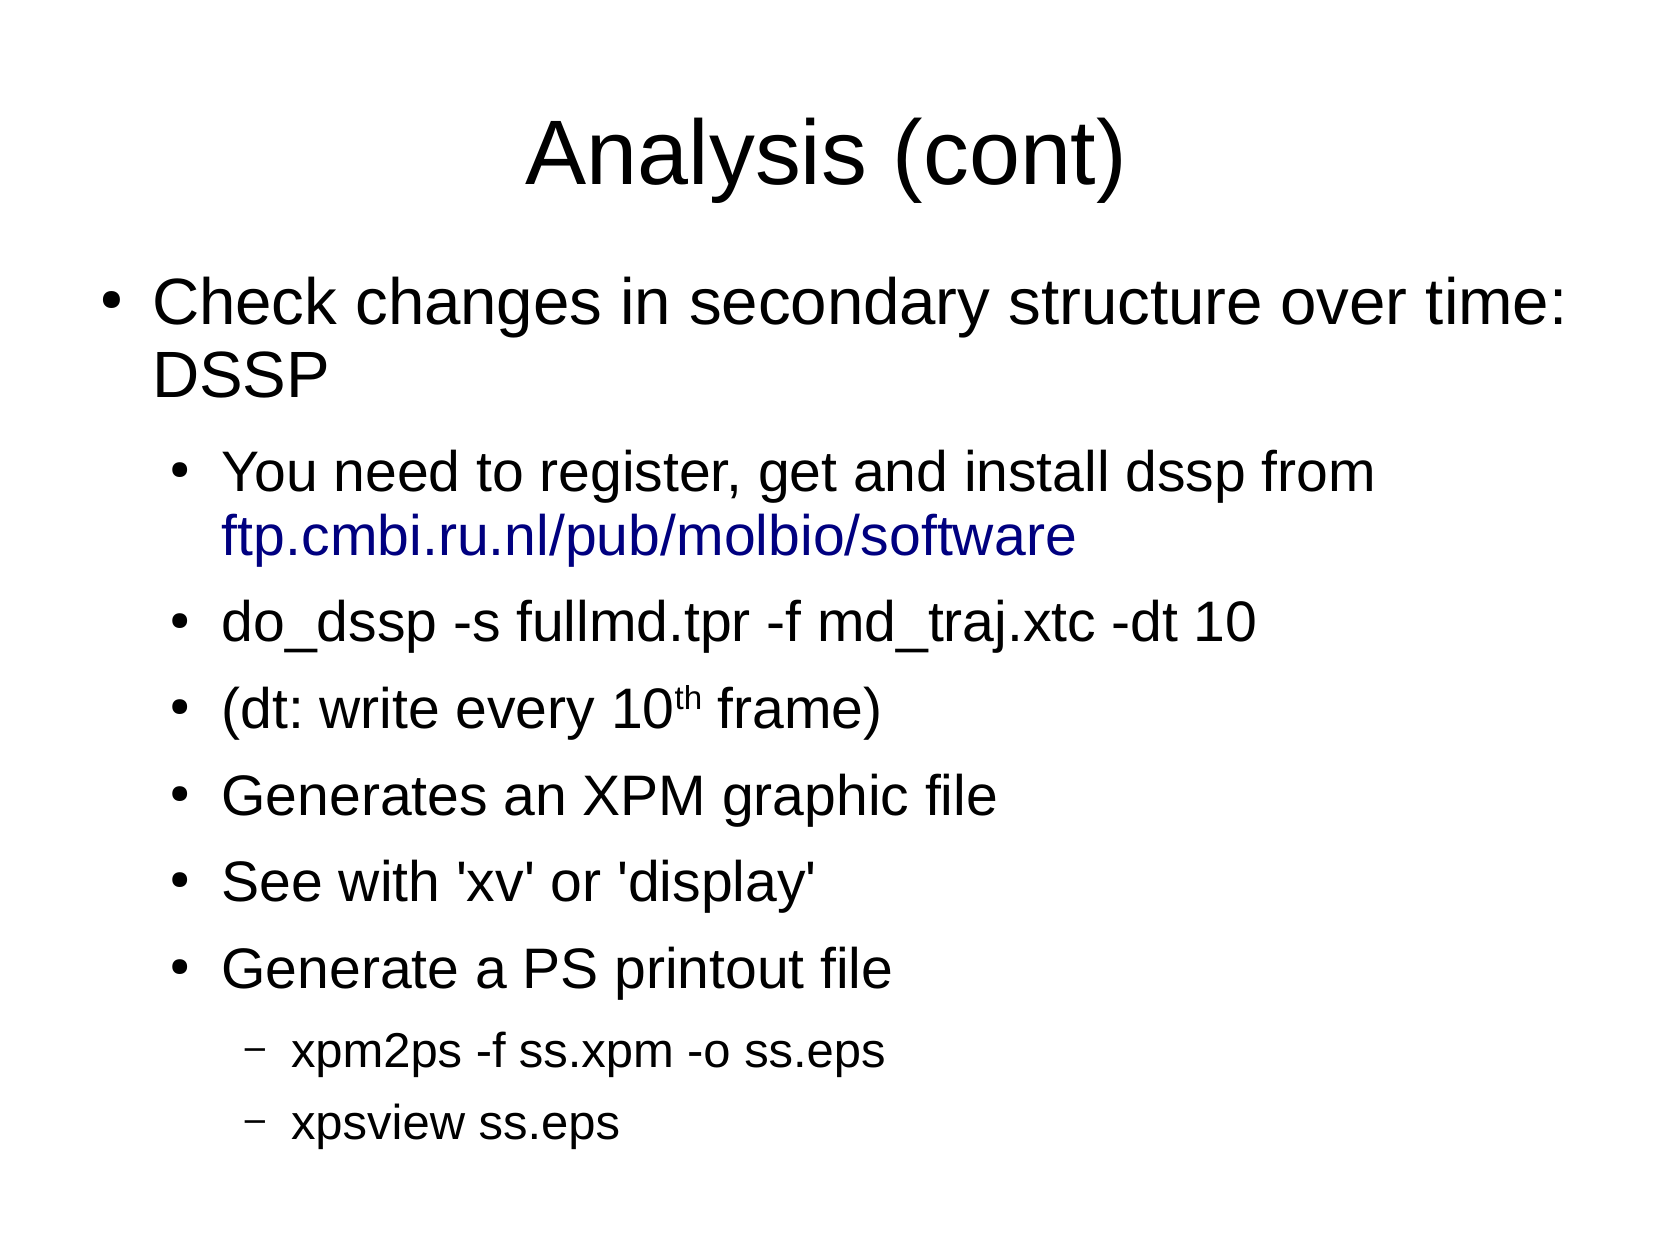

# Analysis (cont)
Check changes in secondary structure over time: DSSP
You need to register, get and install dssp from ftp.cmbi.ru.nl/pub/molbio/software
do_dssp -s fullmd.tpr -f md_traj.xtc -dt 10
(dt: write every 10th frame)
Generates an XPM graphic file
See with 'xv' or 'display'
Generate a PS printout file
xpm2ps -f ss.xpm -o ss.eps
xpsview ss.eps